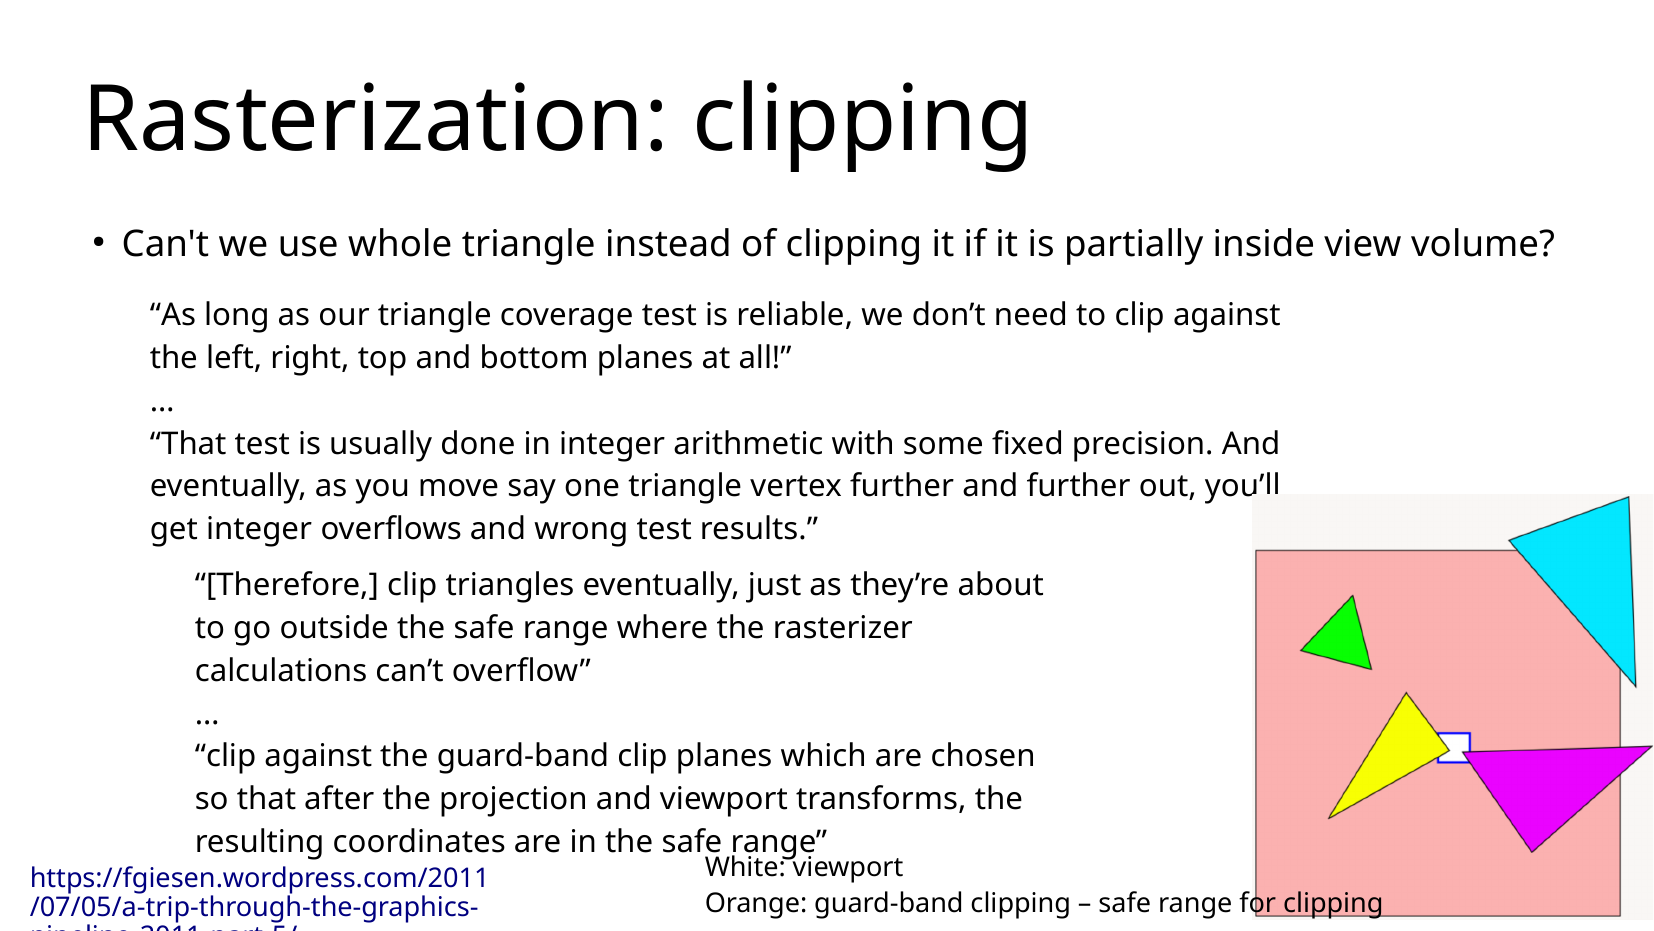

# Rasterization: clipping
Can't we use whole triangle instead of clipping it if it is partially inside view volume?
“As long as our triangle coverage test is reliable, we don’t need to clip against the left, right, top and bottom planes at all!”
…
“That test is usually done in integer arithmetic with some fixed precision. And eventually, as you move say one triangle vertex further and further out, you’ll get integer overflows and wrong test results.”
“[Therefore,] clip triangles eventually, just as they’re about to go outside the safe range where the rasterizer calculations can’t overflow”
…
“clip against the guard-band clip planes which are chosen so that after the projection and viewport transforms, the resulting coordinates are in the safe range”
White: viewport
Orange: guard-band clipping – safe range for clipping
https://fgiesen.wordpress.com/2011/07/05/a-trip-through-the-graphics-pipeline-2011-part-5/